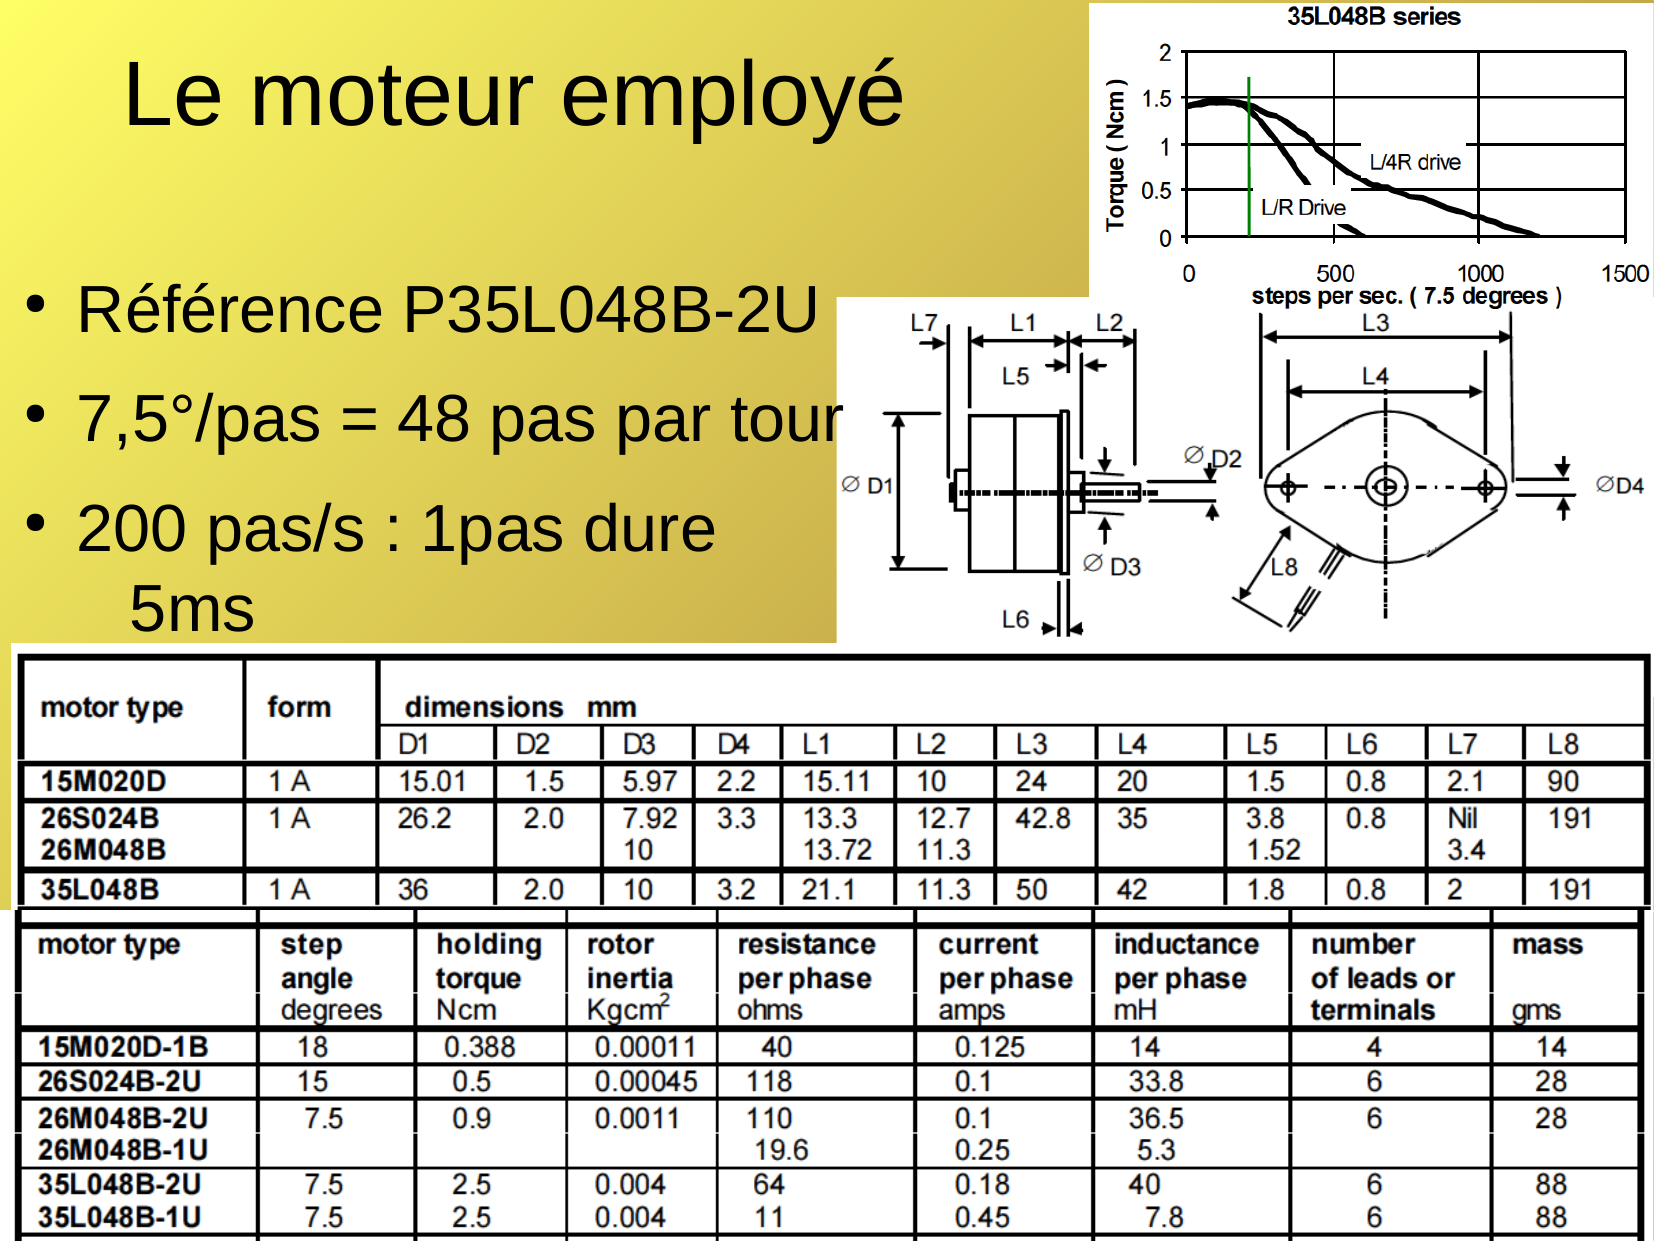

# Le moteur employé
Référence P35L048B-2U
7,5°/pas = 48 pas par tour
200 pas/s : 1pas dure 5ms